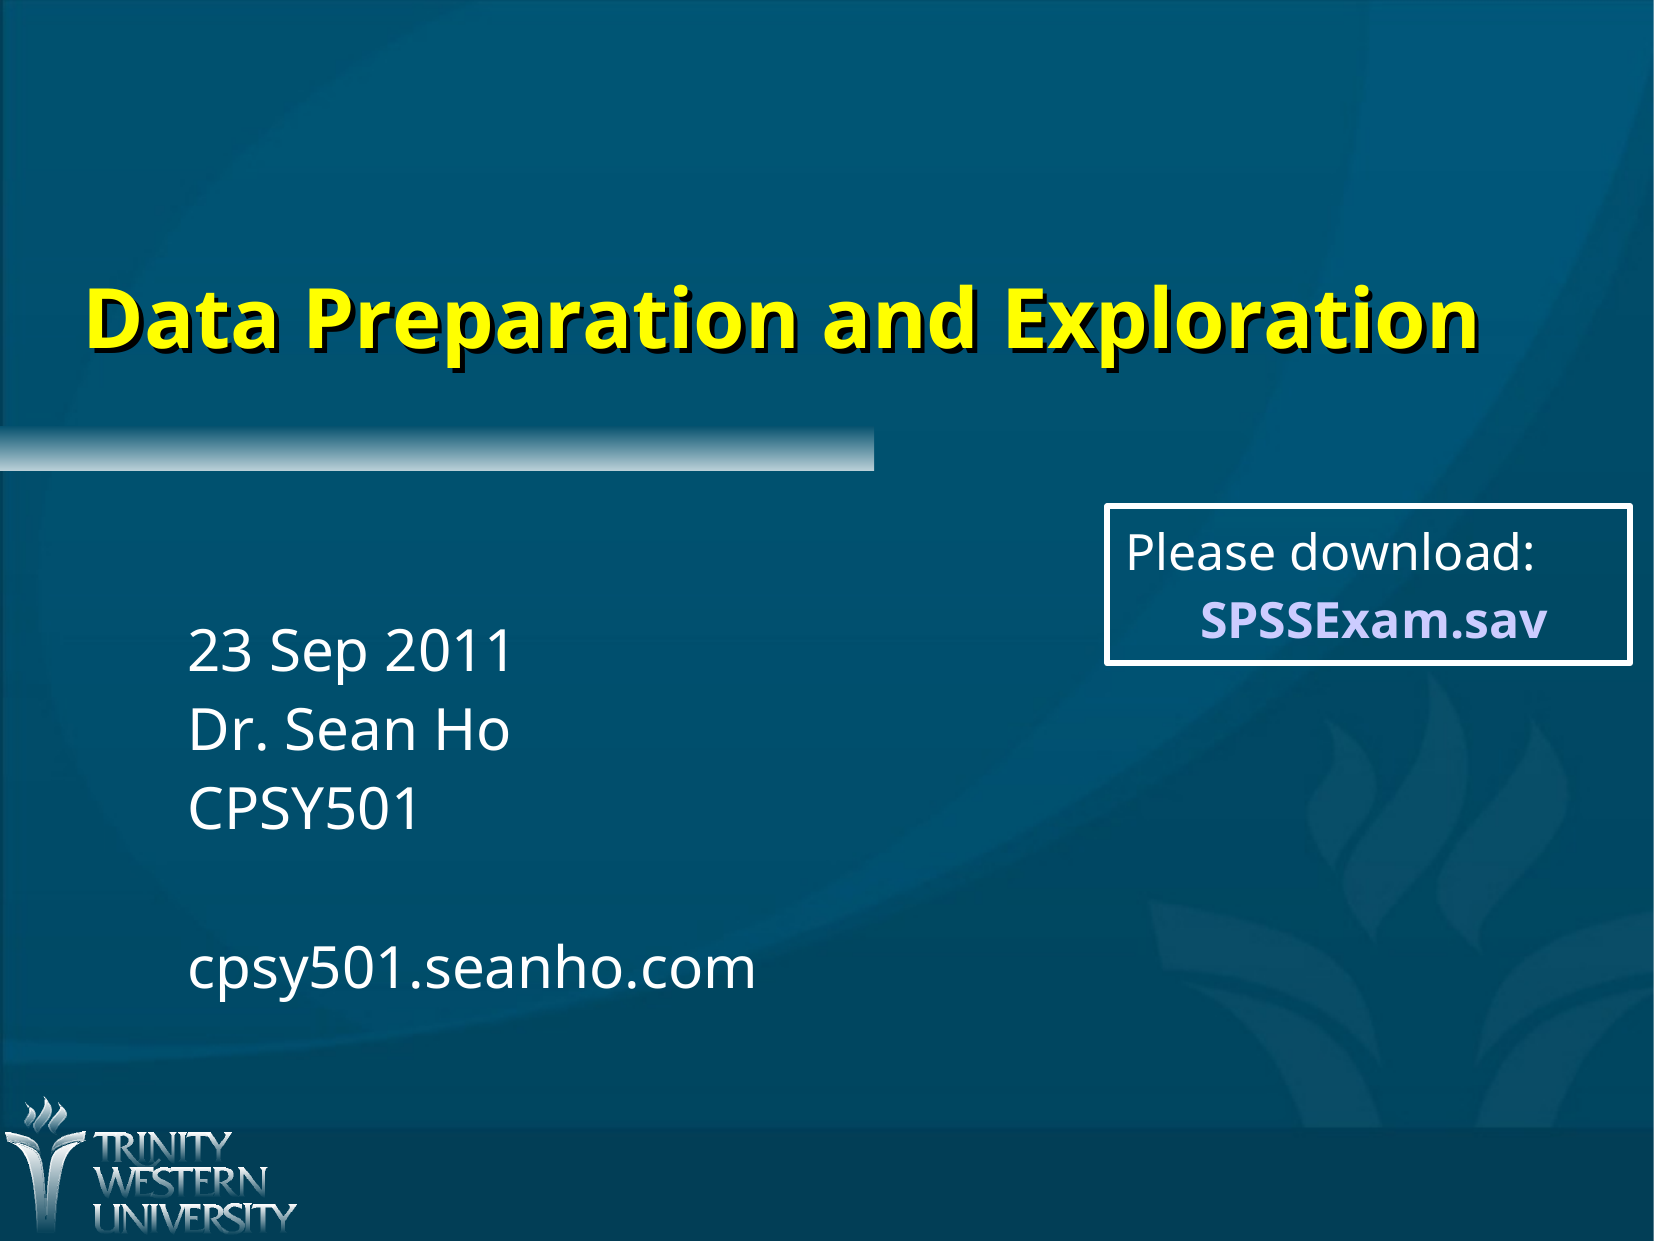

# Data Preparation and Exploration
23 Sep 2011
Dr. Sean Ho
CPSY501
cpsy501.seanho.com
Please download:
	SPSSExam.sav